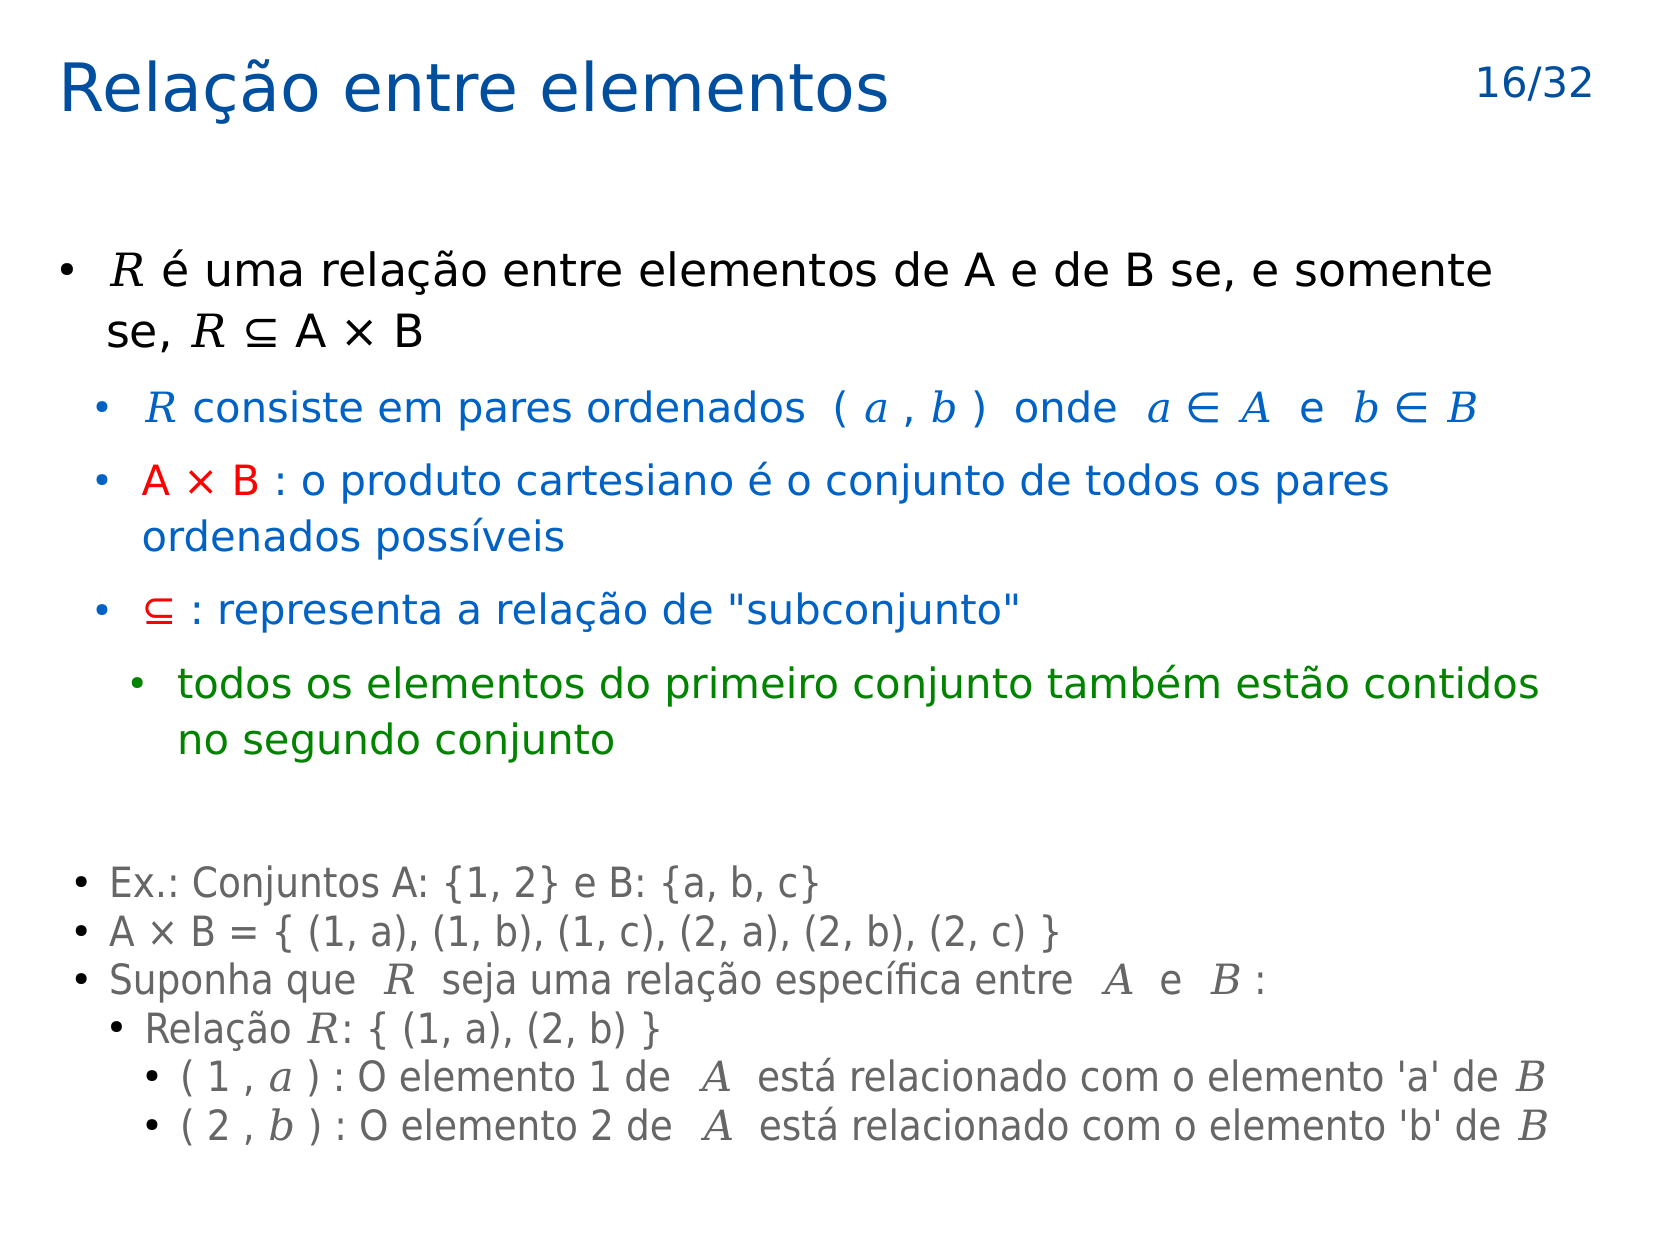

# Relação entre elementos
16
𝑅 é uma relação entre elementos de A e de B se, e somente se, 𝑅 ⊆ A × B
𝑅 consiste em pares ordenados ( 𝑎 , 𝑏 ) onde 𝑎 ∈ 𝐴 e 𝑏 ∈ 𝐵
A × B : o produto cartesiano é o conjunto de todos os pares ordenados possíveis
⊆ : representa a relação de "subconjunto"
todos os elementos do primeiro conjunto também estão contidos no segundo conjunto
Ex.: Conjuntos A: {1, 2} e B: {a, b, c}
A × B = { (1, a), (1, b), (1, c), (2, a), (2, b), (2, c) }
Suponha que 𝑅 seja uma relação específica entre 𝐴 e 𝐵 :
Relação 𝑅: { (1, a), (2, b) }
( 1 , 𝑎 ) : O elemento 1 de 𝐴 está relacionado com o elemento 'a' de 𝐵
( 2 , 𝑏 ) : O elemento 2 de 𝐴 está relacionado com o elemento 'b' de 𝐵